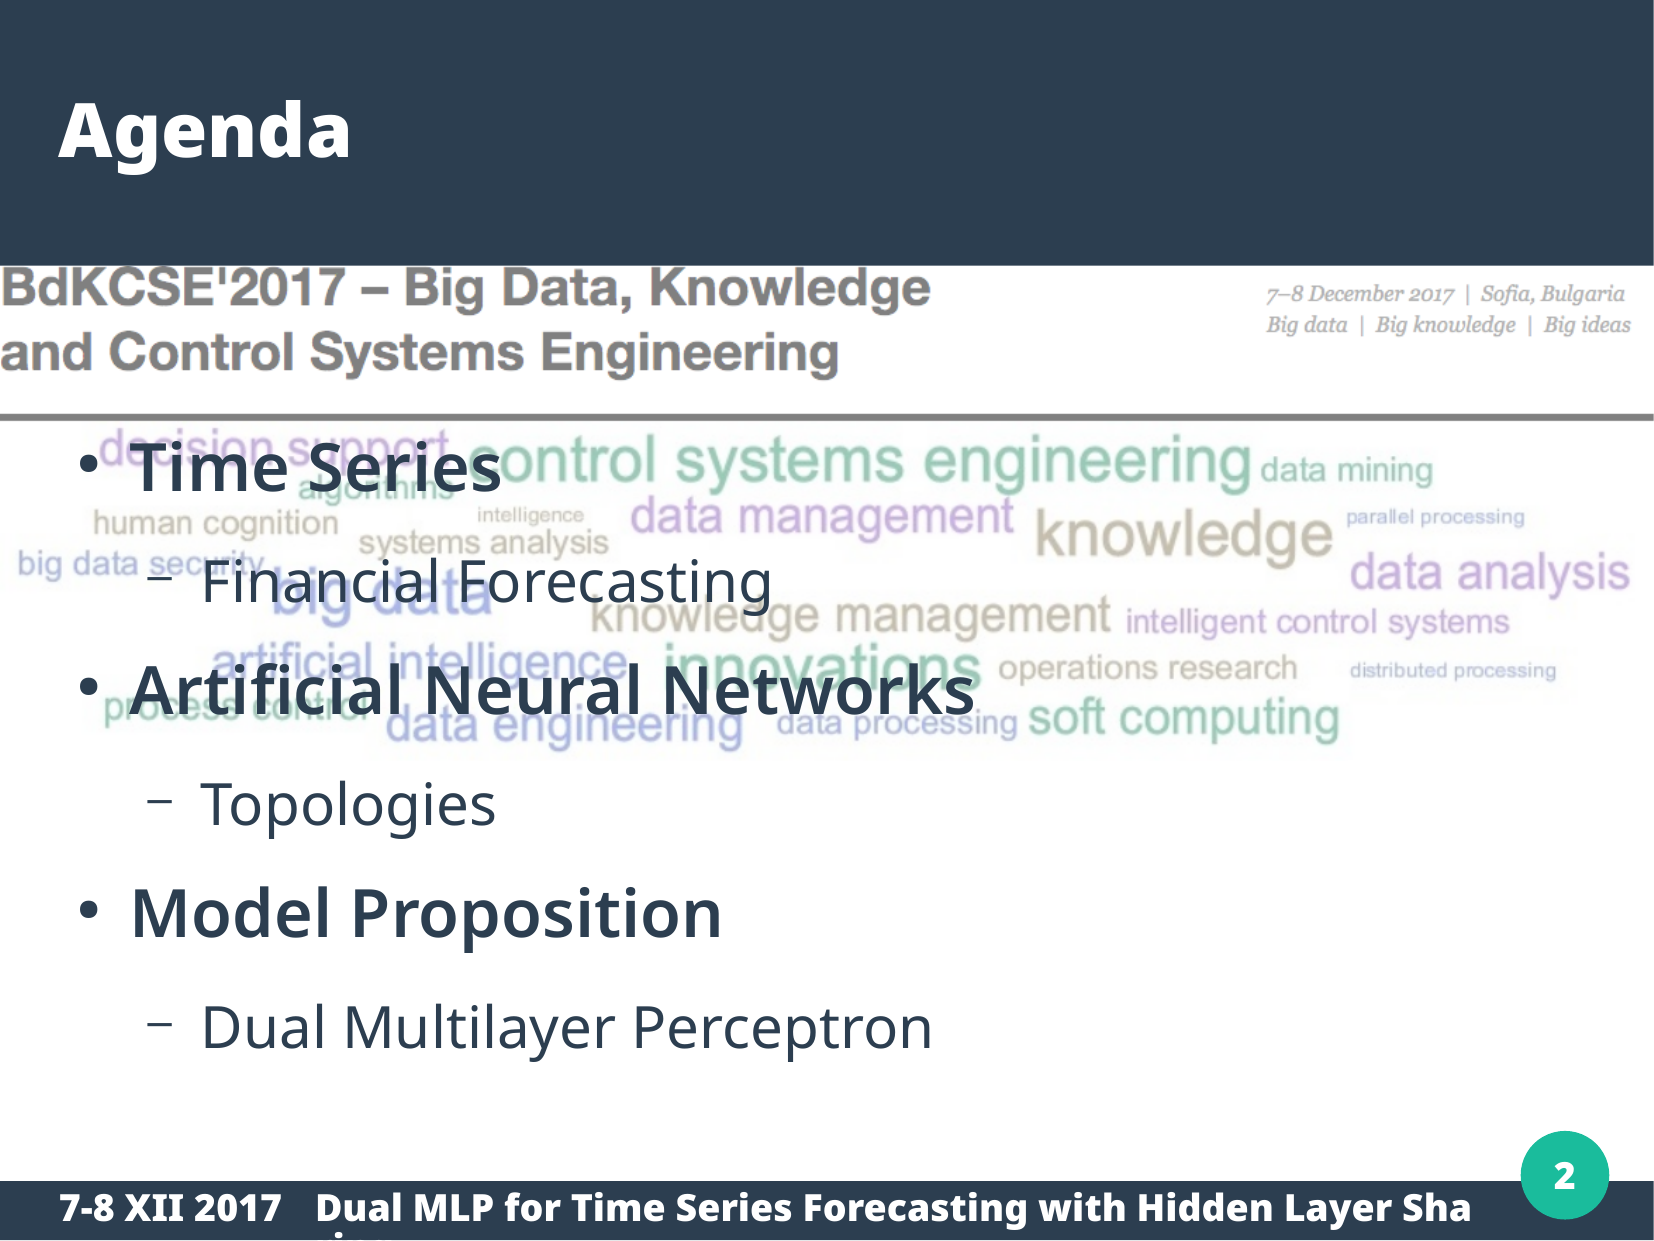

# Agenda
Time Series
Financial Forecasting
Artificial Neural Networks
Topologies
Model Proposition
Dual Multilayer Perceptron
2
7-8 XII 2017
Dual MLP for Time Series Forecasting with Hidden Layer Sharing